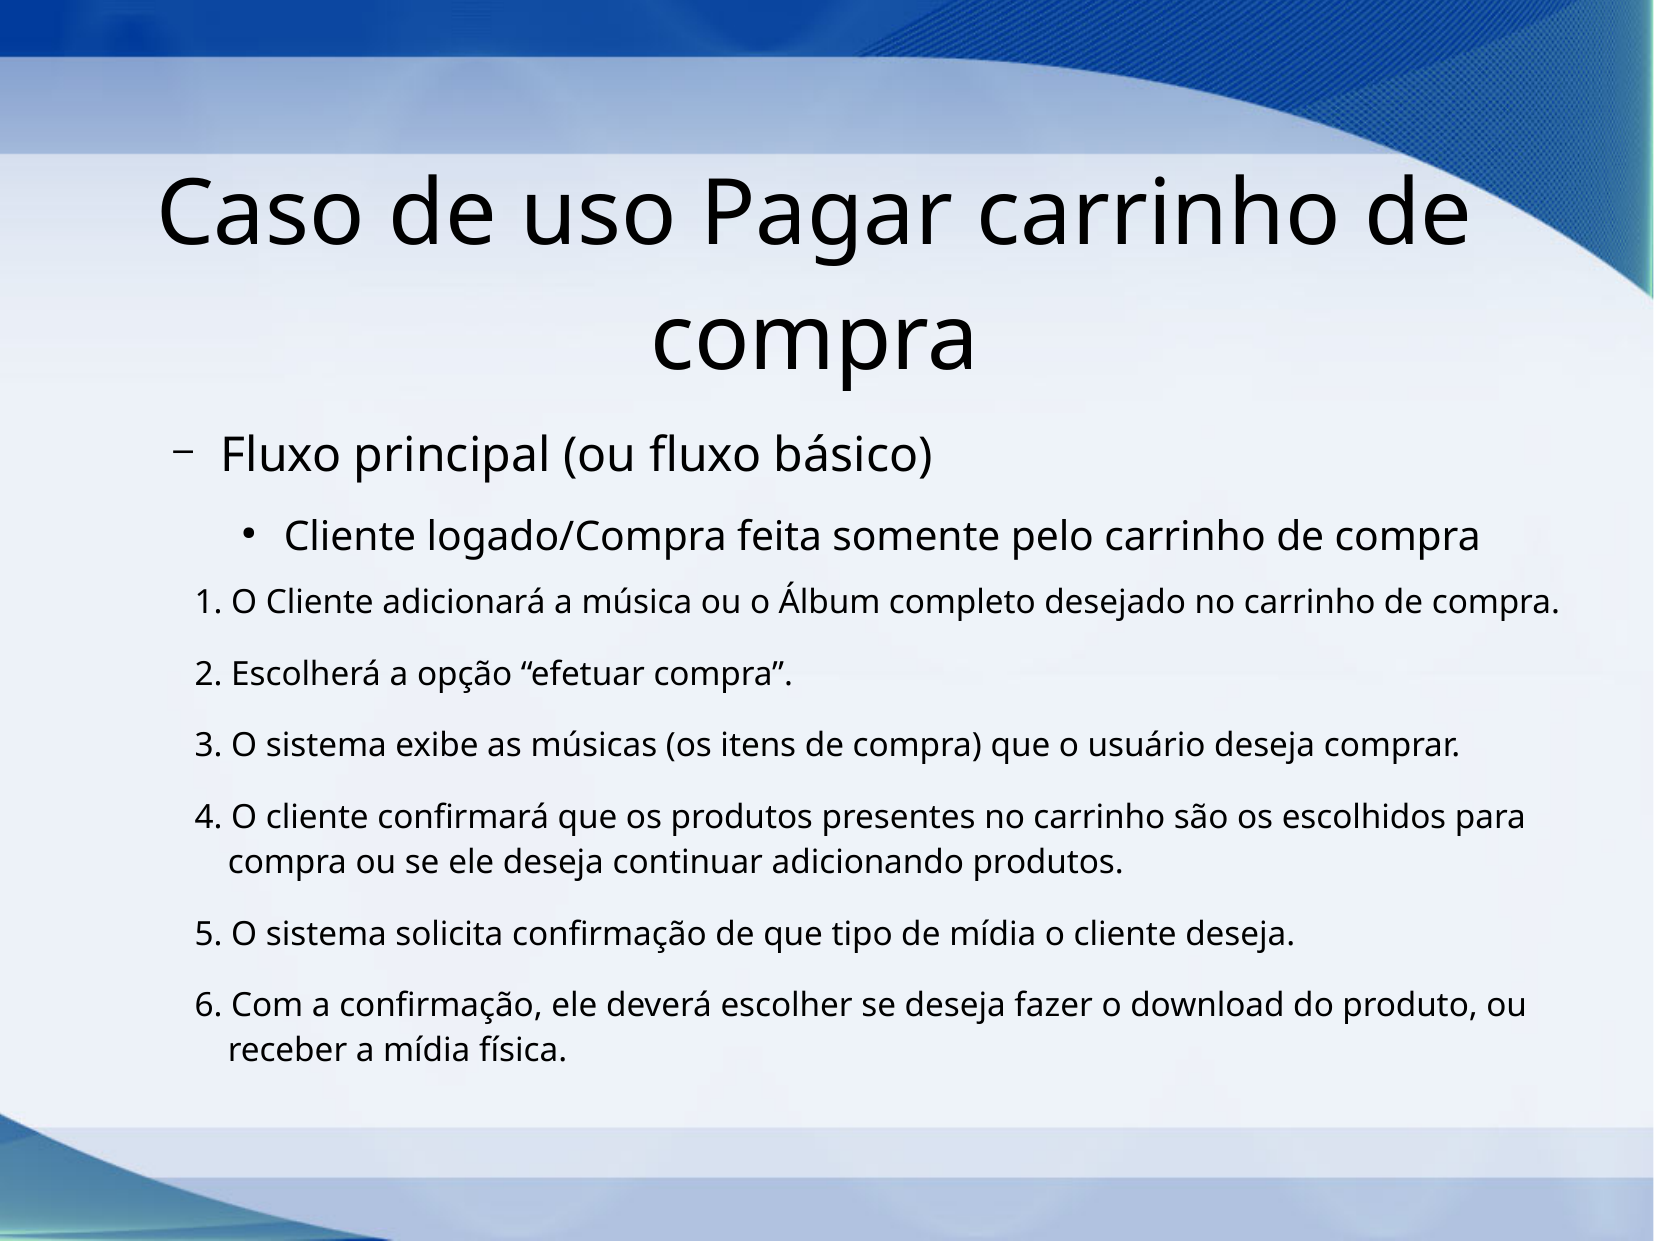

# Caso de uso Pagar carrinho de compra
Fluxo principal (ou fluxo básico)
Cliente logado/Compra feita somente pelo carrinho de compra
1. O Cliente adicionará a música ou o Álbum completo desejado no carrinho de compra.
2. Escolherá a opção “efetuar compra”.
3. O sistema exibe as músicas (os itens de compra) que o usuário deseja comprar.
4. O cliente confirmará que os produtos presentes no carrinho são os escolhidos para compra ou se ele deseja continuar adicionando produtos.
5. O sistema solicita confirmação de que tipo de mídia o cliente deseja.
6. Com a confirmação, ele deverá escolher se deseja fazer o download do produto, ou receber a mídia física.